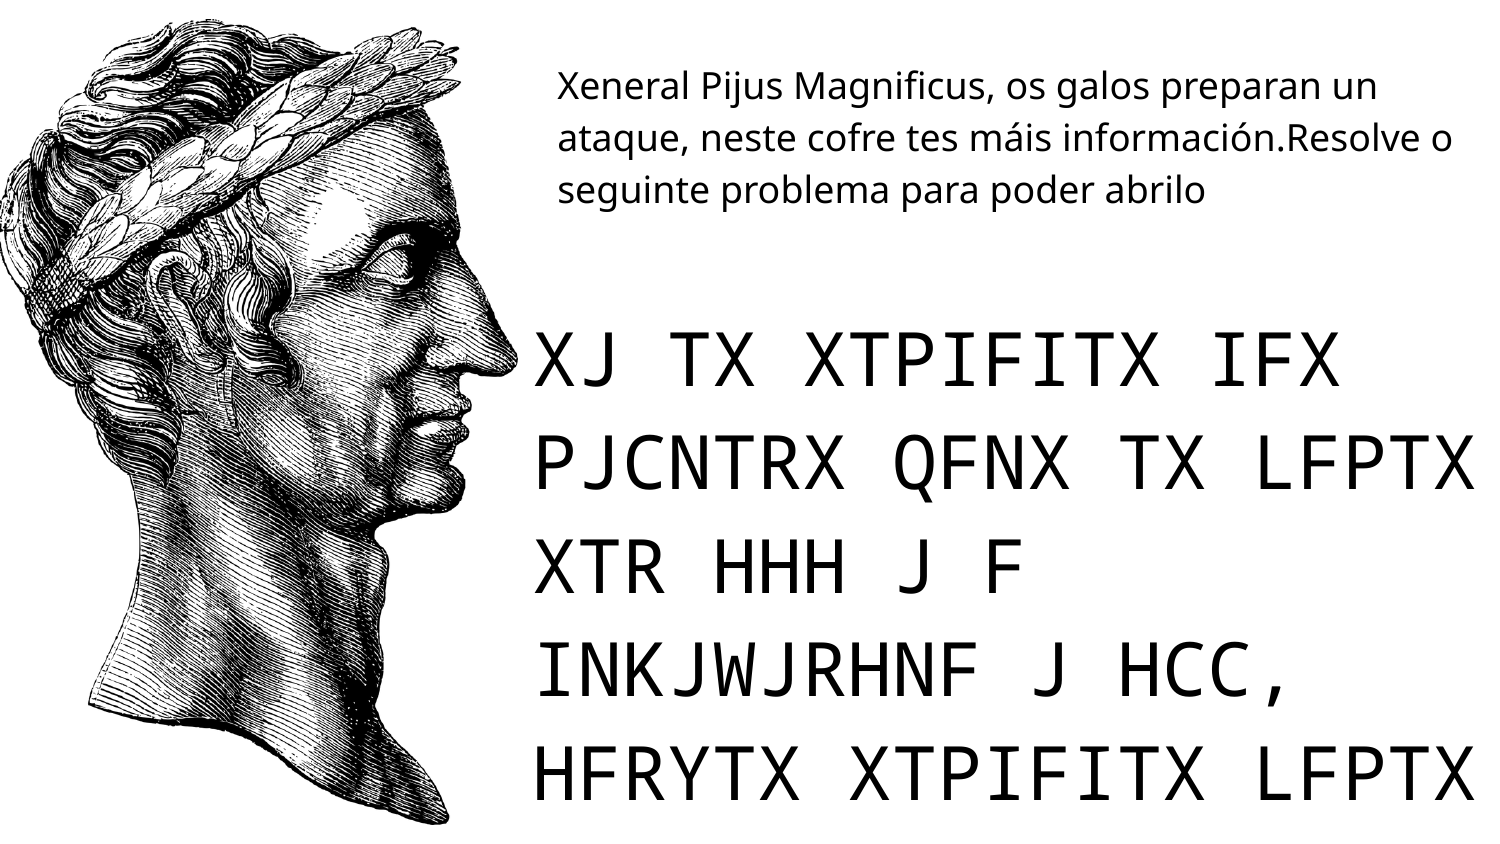

Xeneral Pijus Magnificus, os galos preparan un ataque, neste cofre tes máis información.Resolve o seguinte problema para poder abrilo
# XJ TX XTPIFITX IFX PJCNTRX QFNX TX LFPTX XTR HHH J F INKJWJRHNF J HCC, HFRYTX XTPIFITX LFPTX MFN.